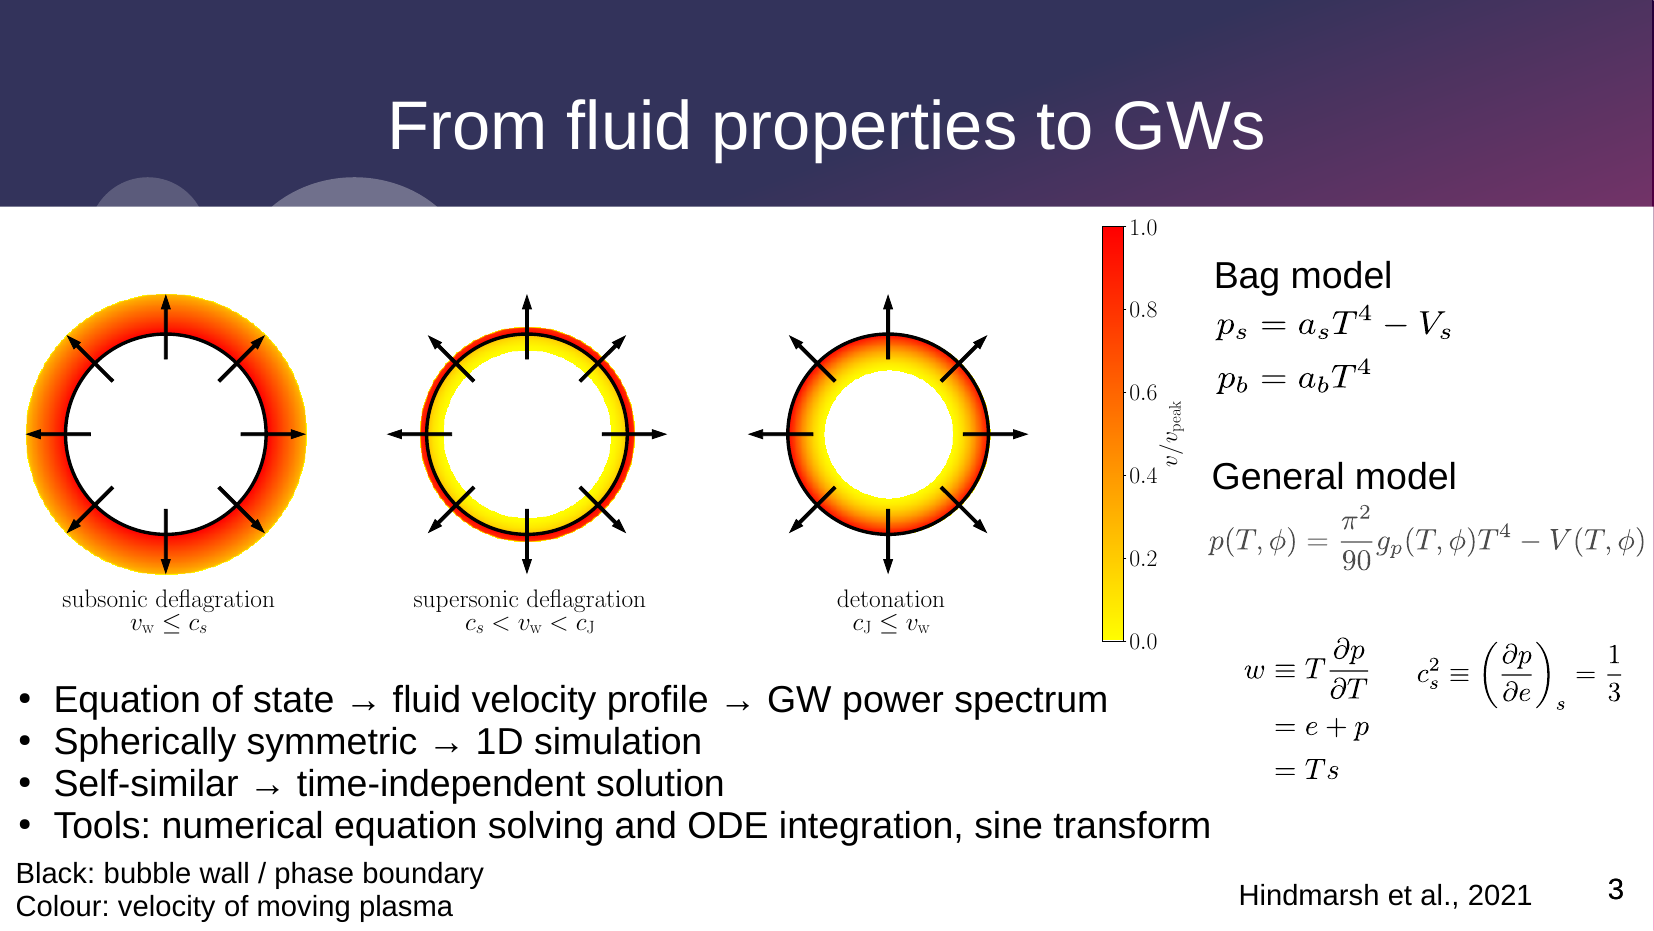

# From fluid properties to GWs
Bag model
General model
Equation of state → fluid velocity profile → GW power spectrum
Spherically symmetric → 1D simulation
Self-similar → time-independent solution
Tools: numerical equation solving and ODE integration, sine transform
3
Black: bubble wall / phase boundary
Colour: velocity of moving plasma
Hindmarsh et al., 2021